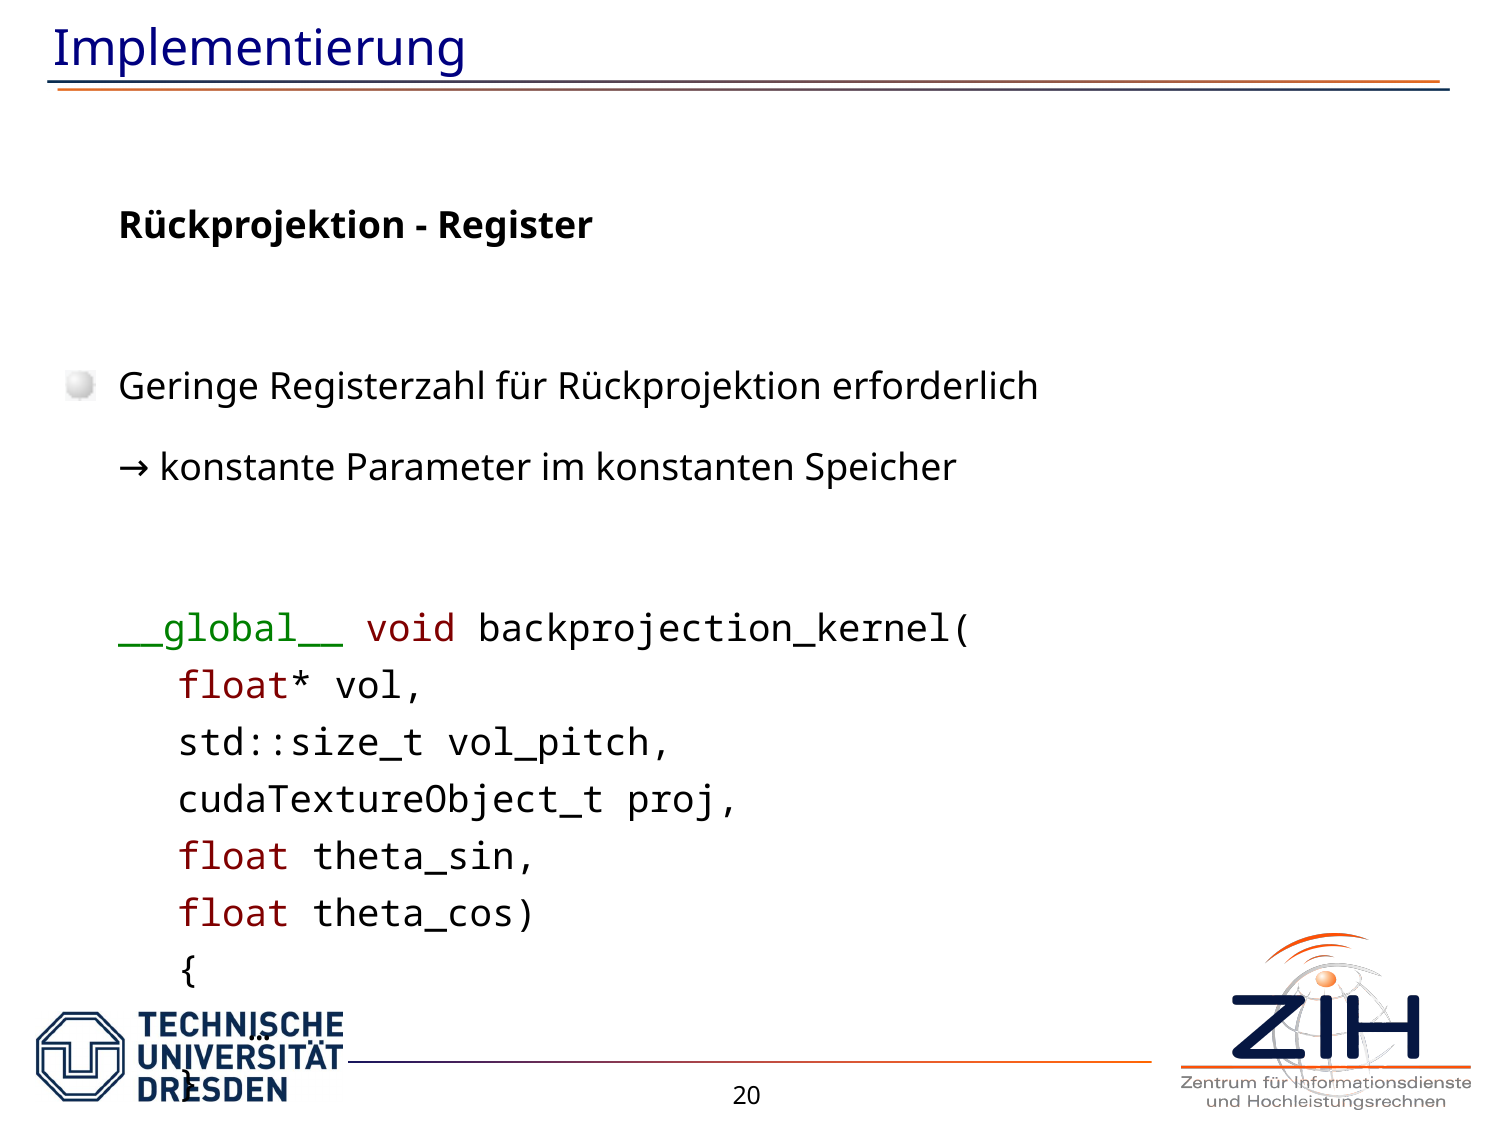

# Implementierung
Rückprojektion - Register
Geringe Registerzahl für Rückprojektion erforderlich
→ konstante Parameter im konstanten Speicher
__global__ void backprojection_kernel(
float* vol,
std::size_t vol_pitch,
cudaTextureObject_t proj,
float theta_sin,
float theta_cos)
{
…
}
20